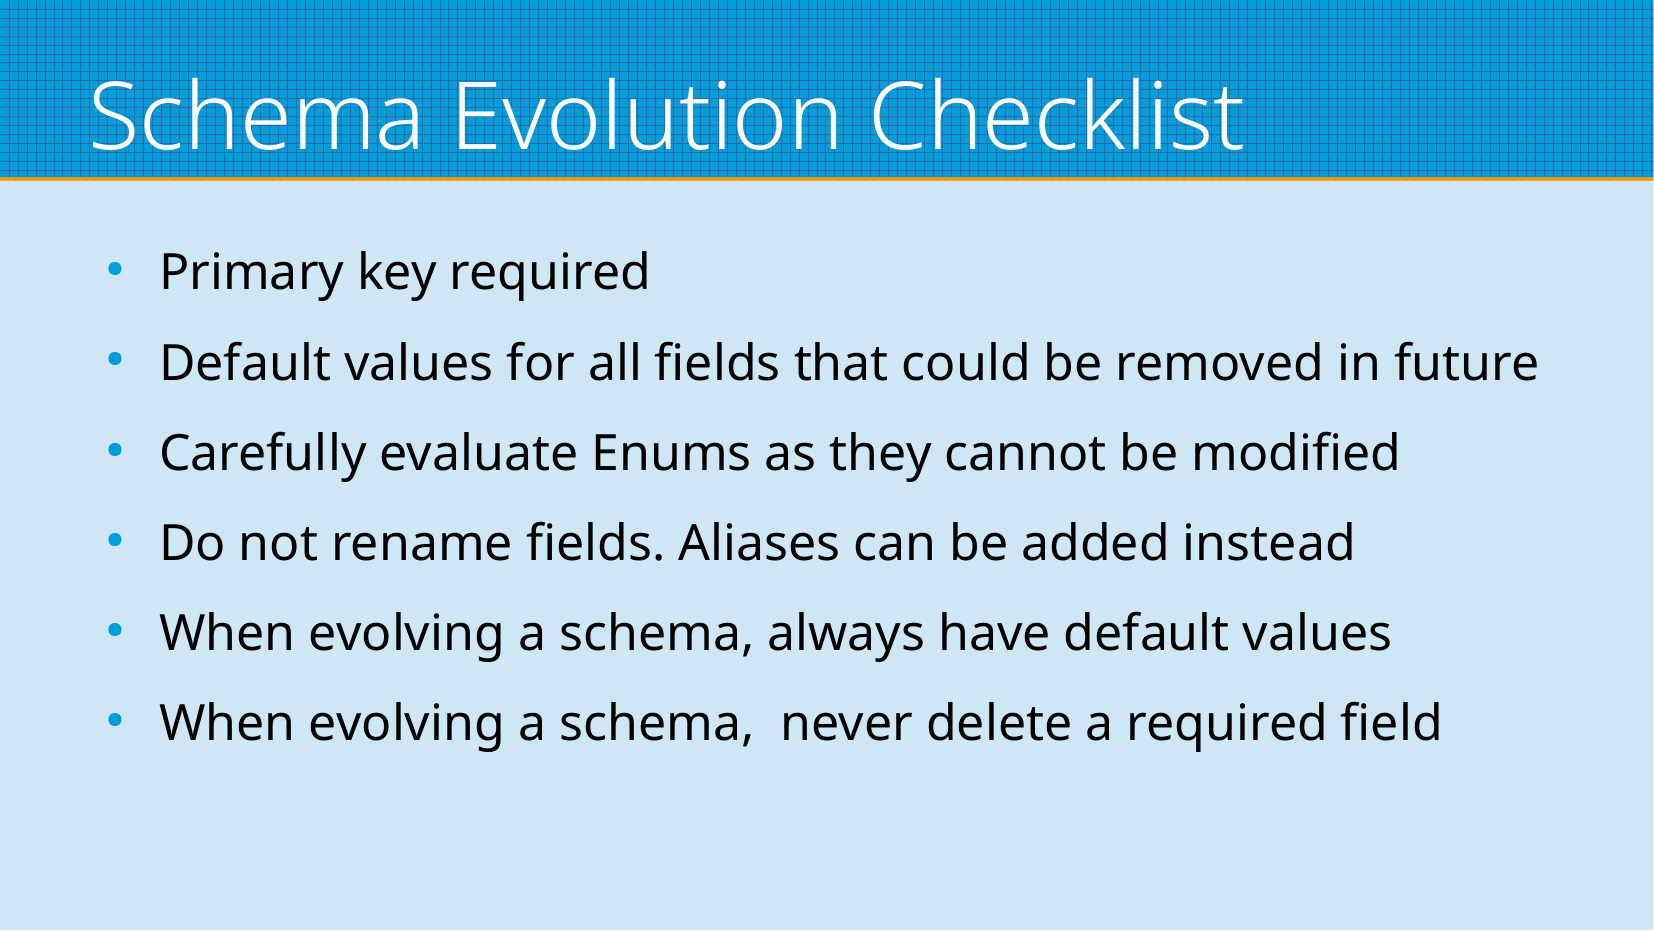

# Schema Evolution Checklist
Primary key required
Default values for all fields that could be removed in future
Carefully evaluate Enums as they cannot be modified
Do not rename fields. Aliases can be added instead
When evolving a schema, always have default values
When evolving a schema, never delete a required field